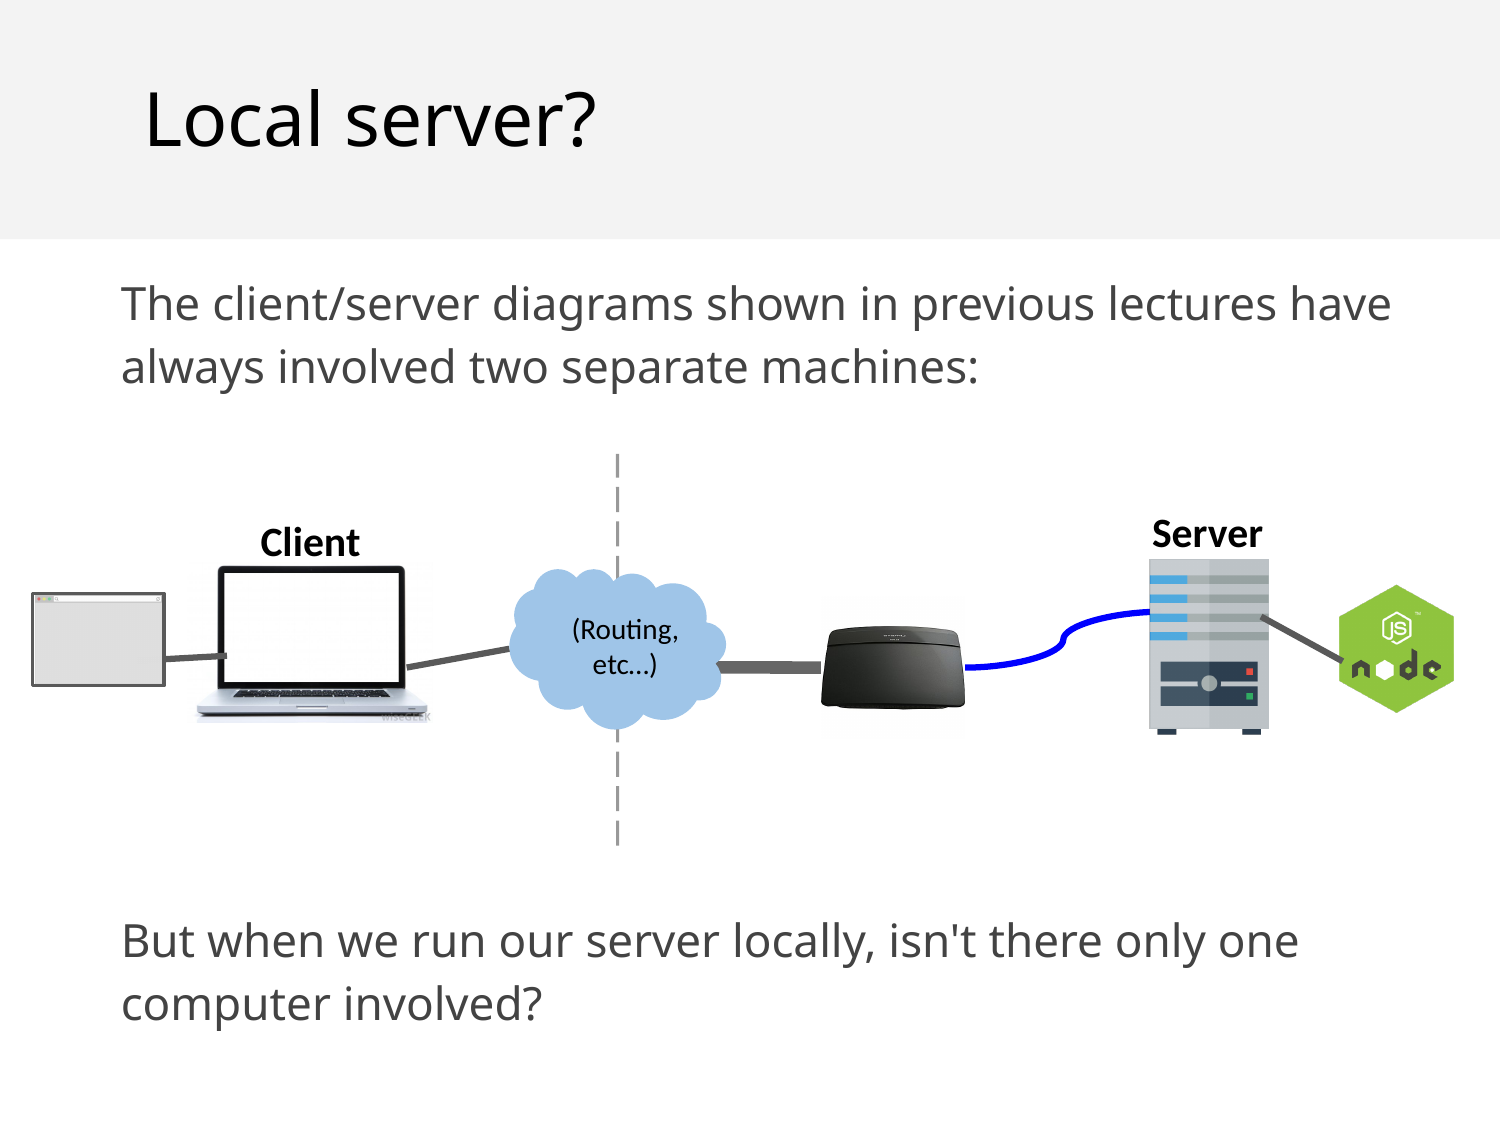

# Local server?
The client/server diagrams shown in previous lectures have always involved two separate machines:
Server
Client
(Routing, etc…)
But when we run our server locally, isn't there only one computer involved?